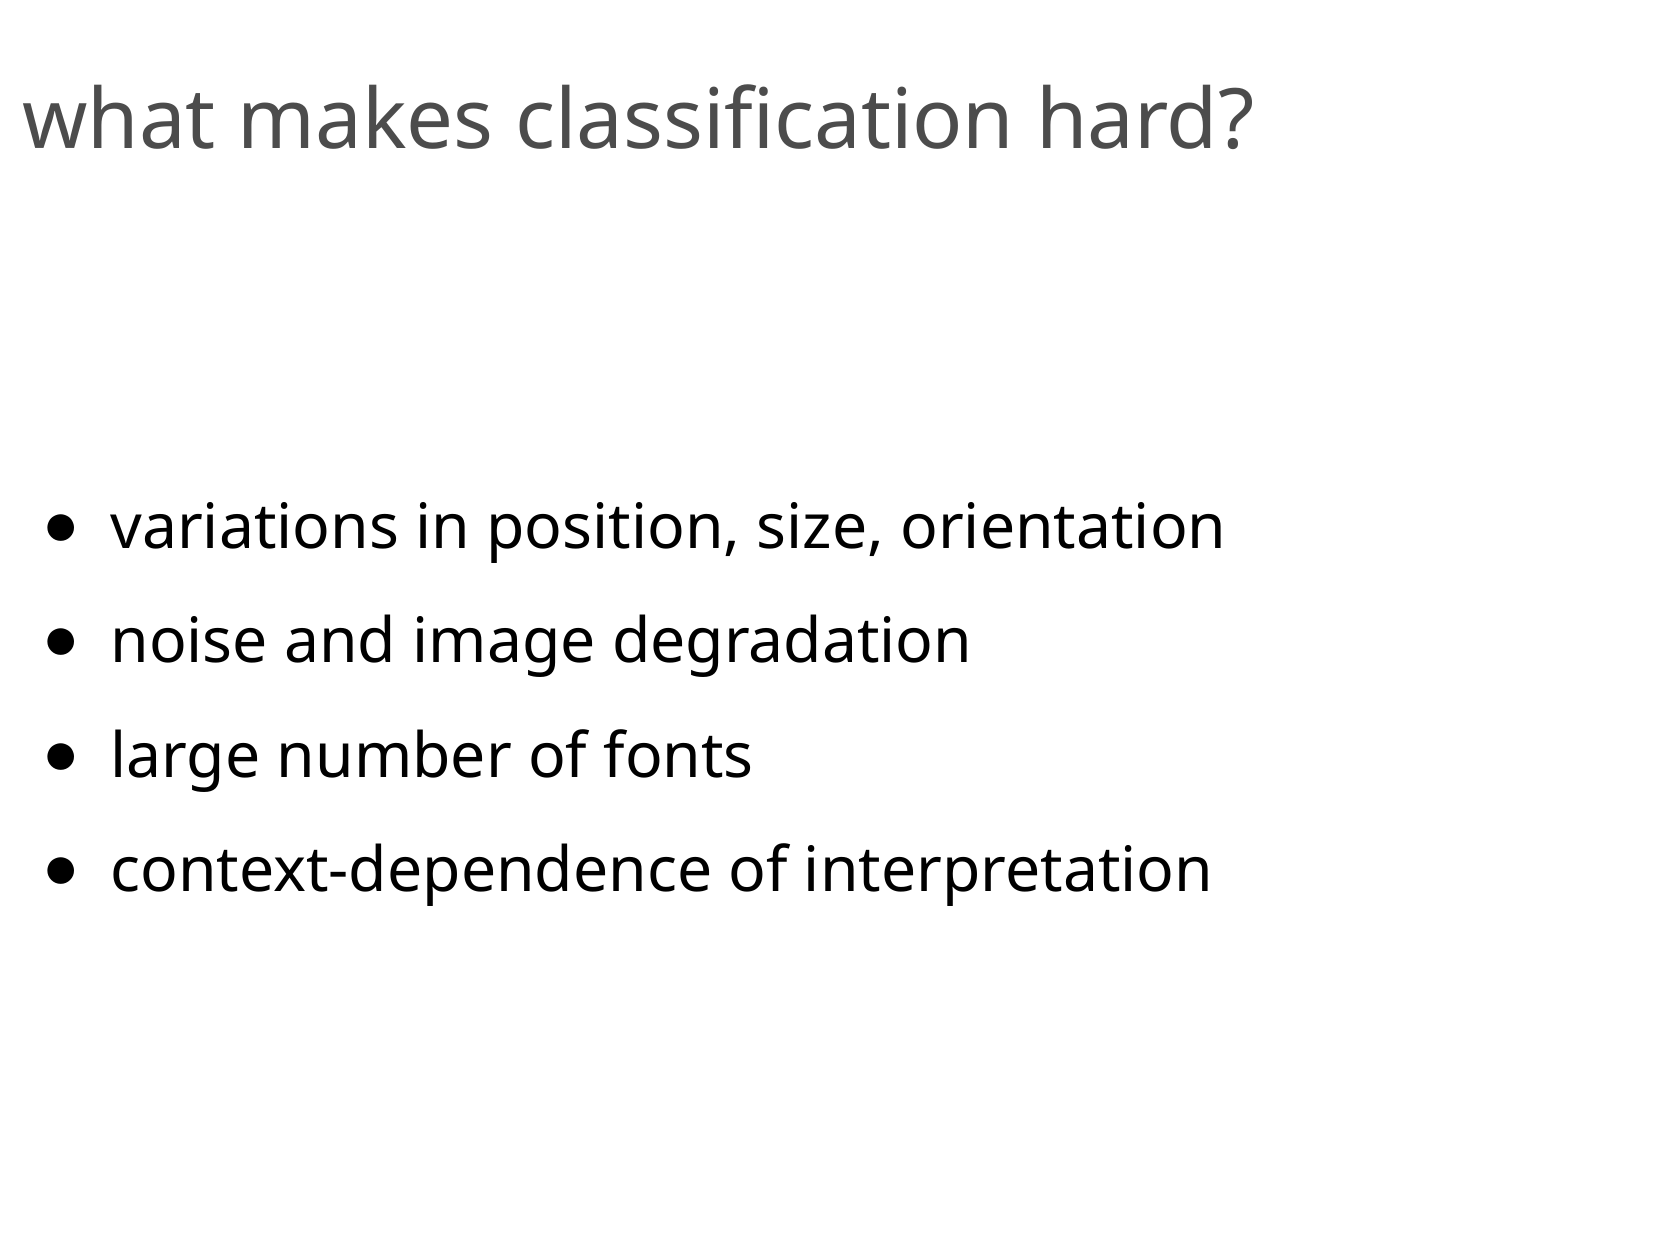

# what makes classification hard?
variations in position, size, orientation
noise and image degradation
large number of fonts
context-dependence of interpretation